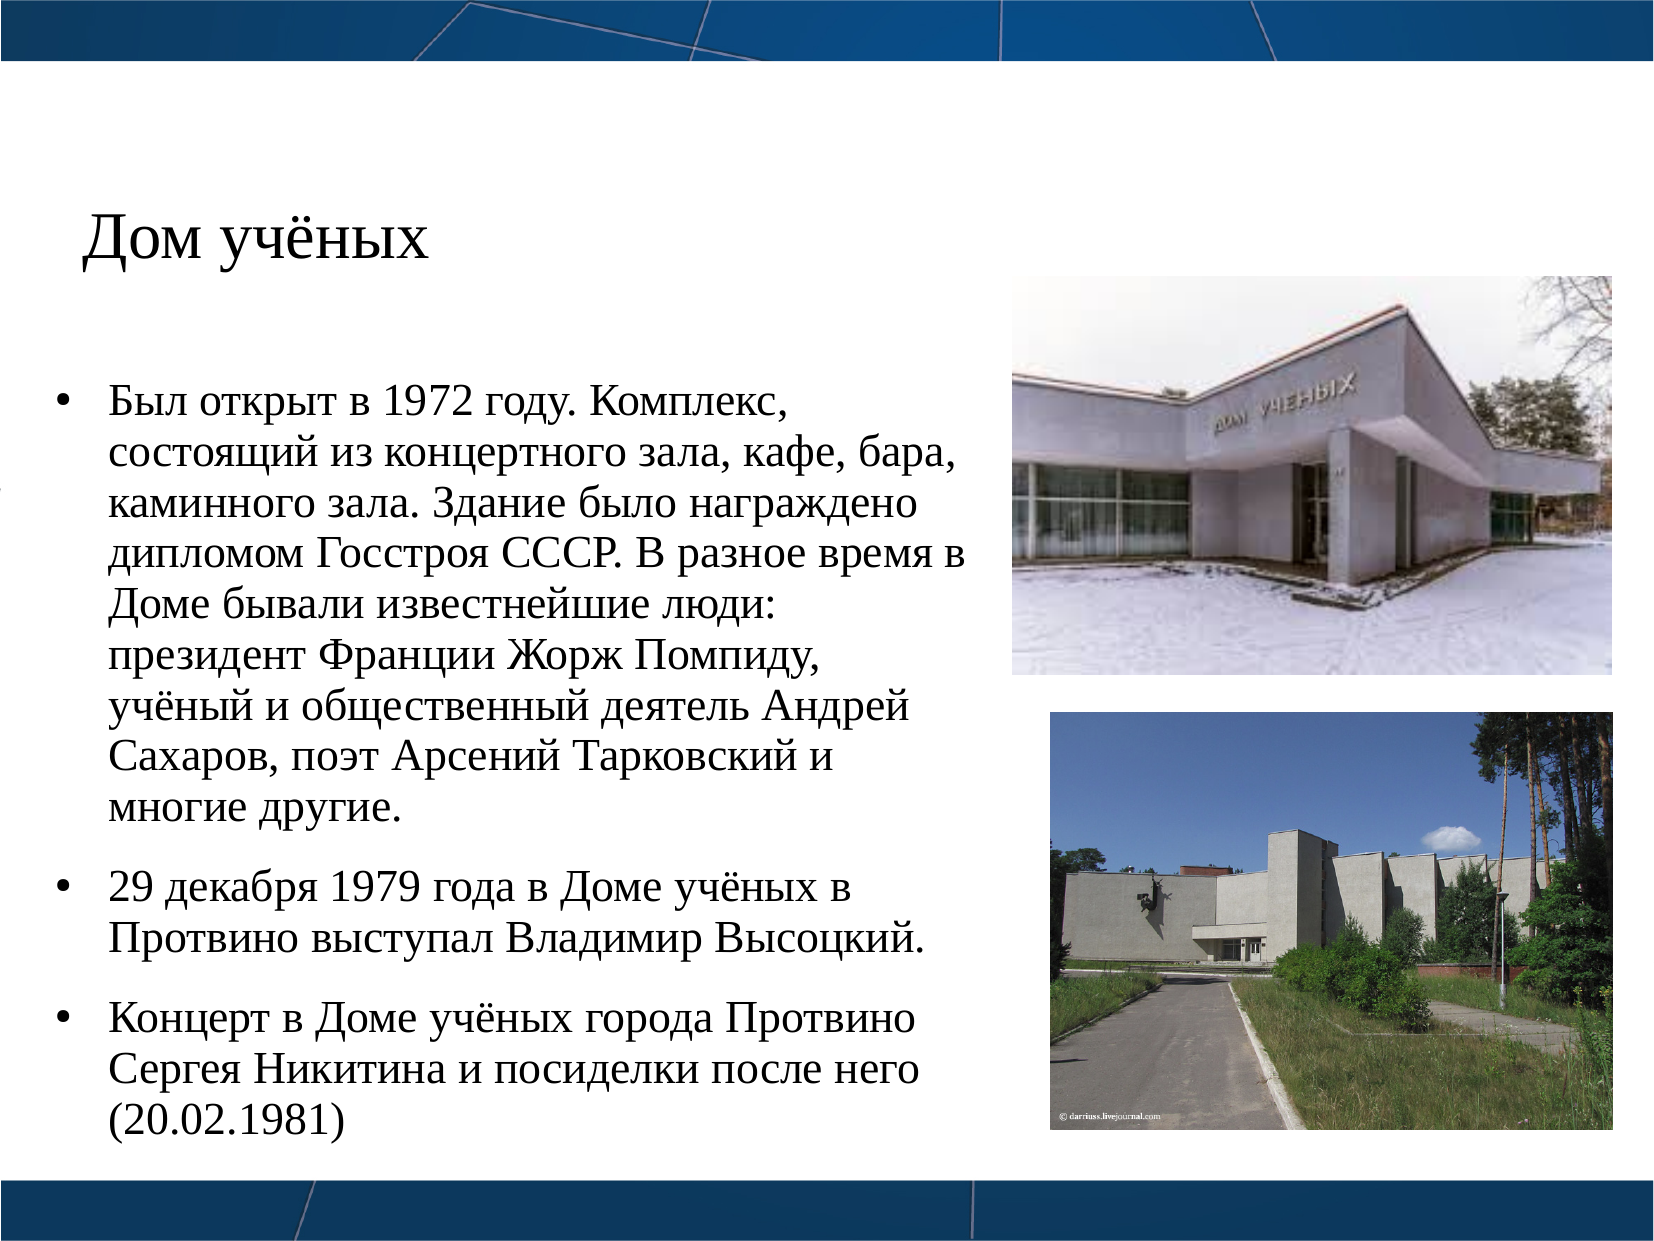

# Дом учёных
Был открыт в 1972 году. Комплекс, состоящий из концертного зала, кафе, бара, каминного зала. Здание было награждено дипломом Госстроя СССР. В разное время в Доме бывали известнейшие люди: президент Франции Жорж Помпиду, учёный и общественный деятель Андрей Сахаров, поэт Арсений Тарковский и многие другие.
29 декабря 1979 года в Доме учёных в Протвино выступал Владимир Высоцкий.
Концерт в Доме учёных города Протвино Сергея Никитина и посиделки после него (20.02.1981)